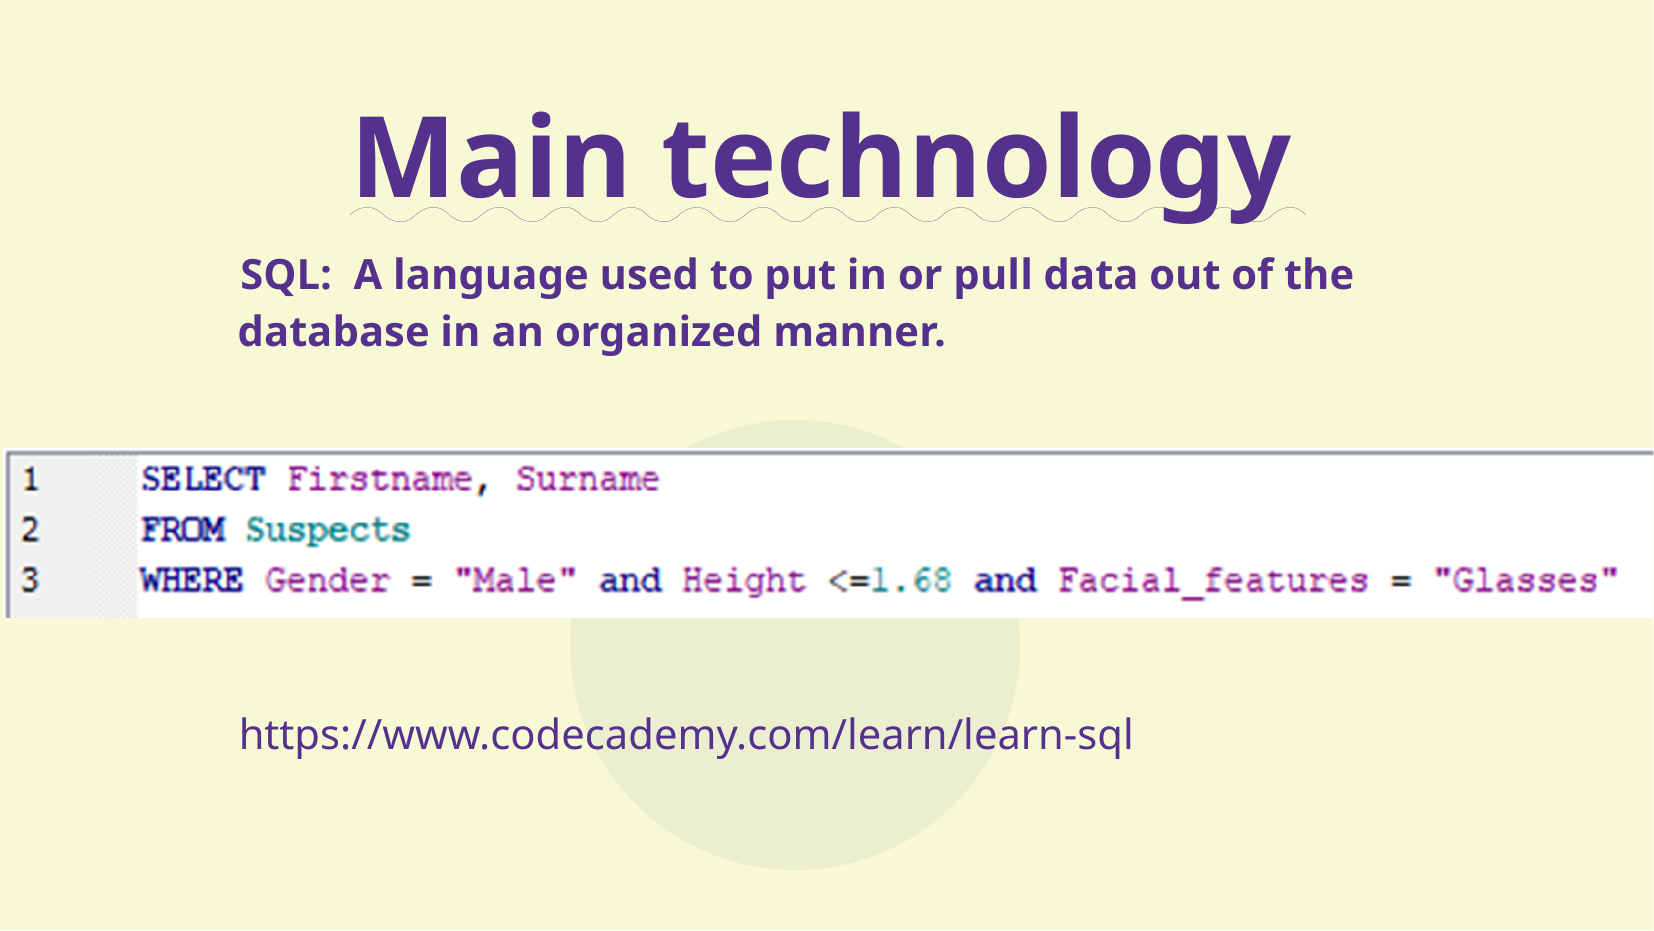

# Main technology
SQL: A language used to put in or pull data out of the database in an organized manner.
https://www.codecademy.com/learn/learn-sql